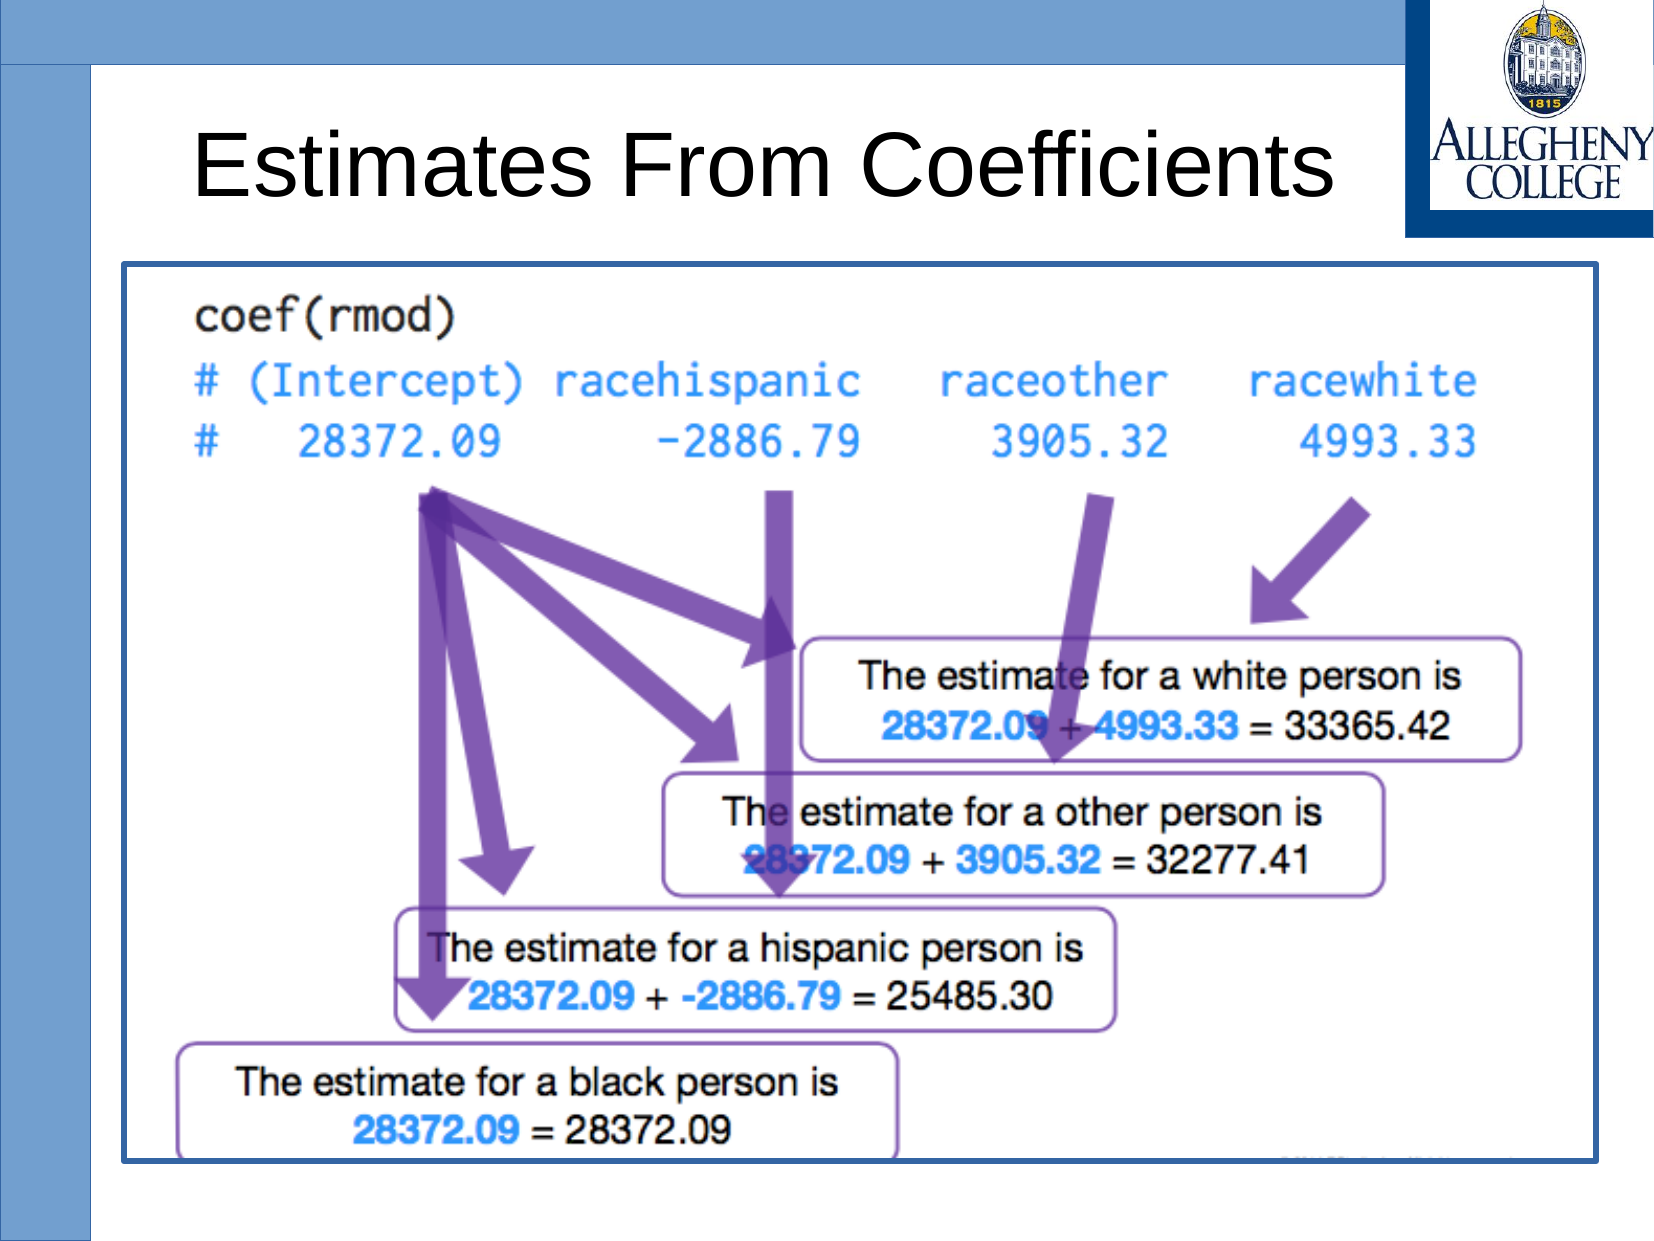

# Estimates From Coefficients
Page 84 of slides